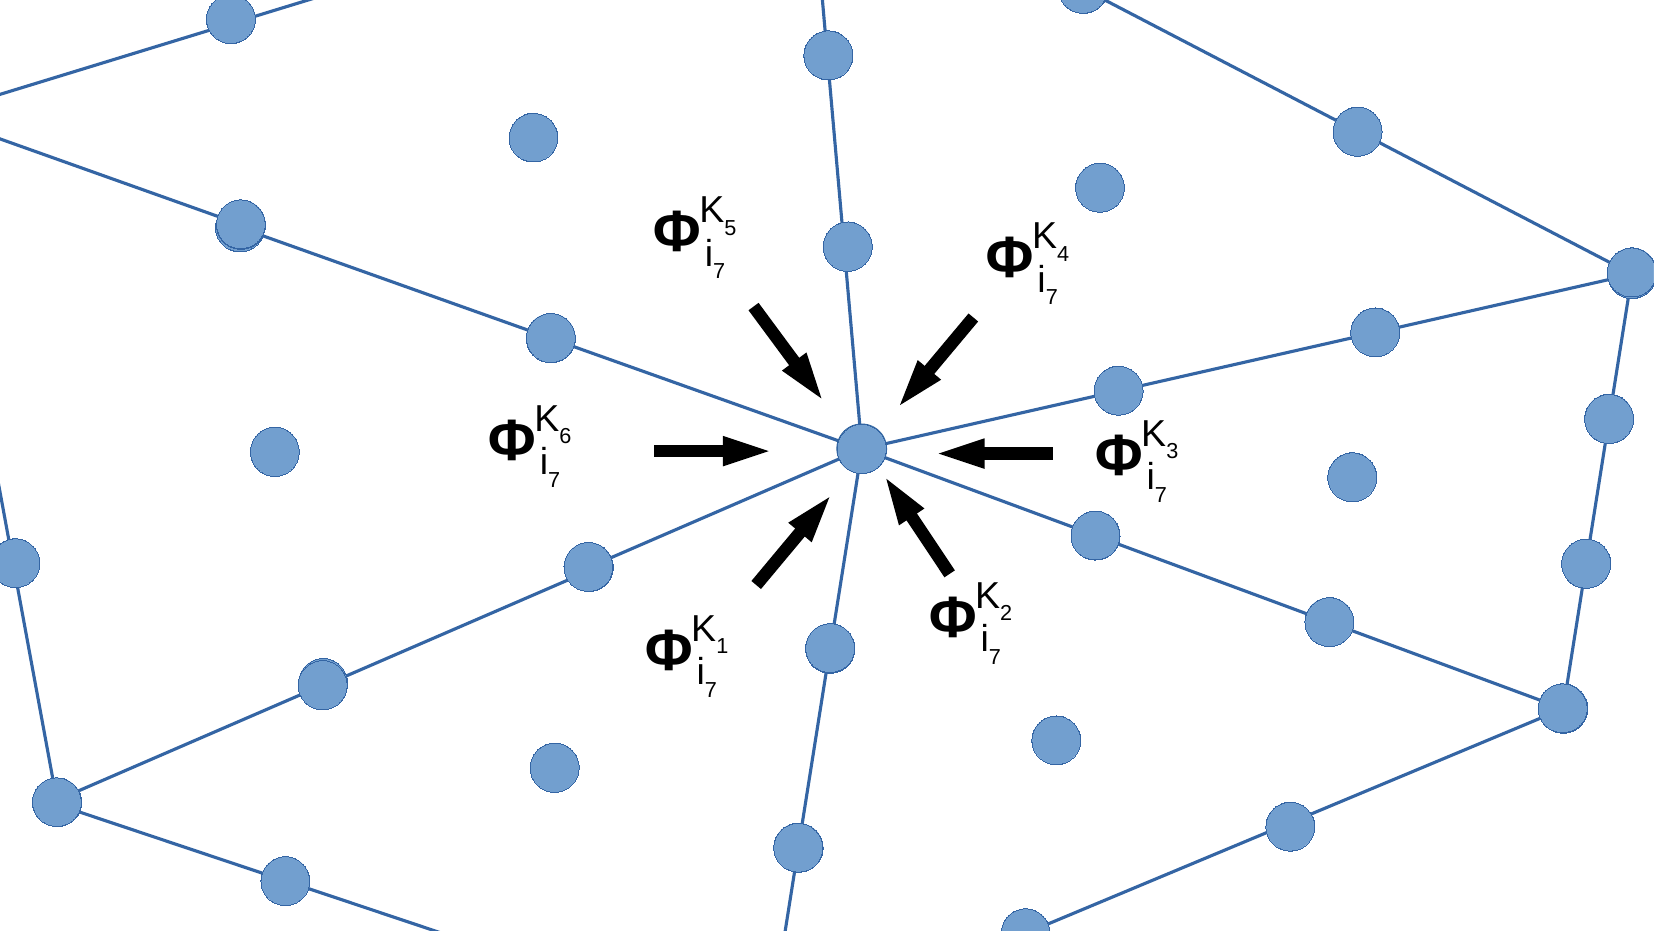

K5
Φ
K4
Φ
i7
i7
K6
Φ
K3
Φ
i7
i7
K2
Φ
K1
Φ
i7
i7